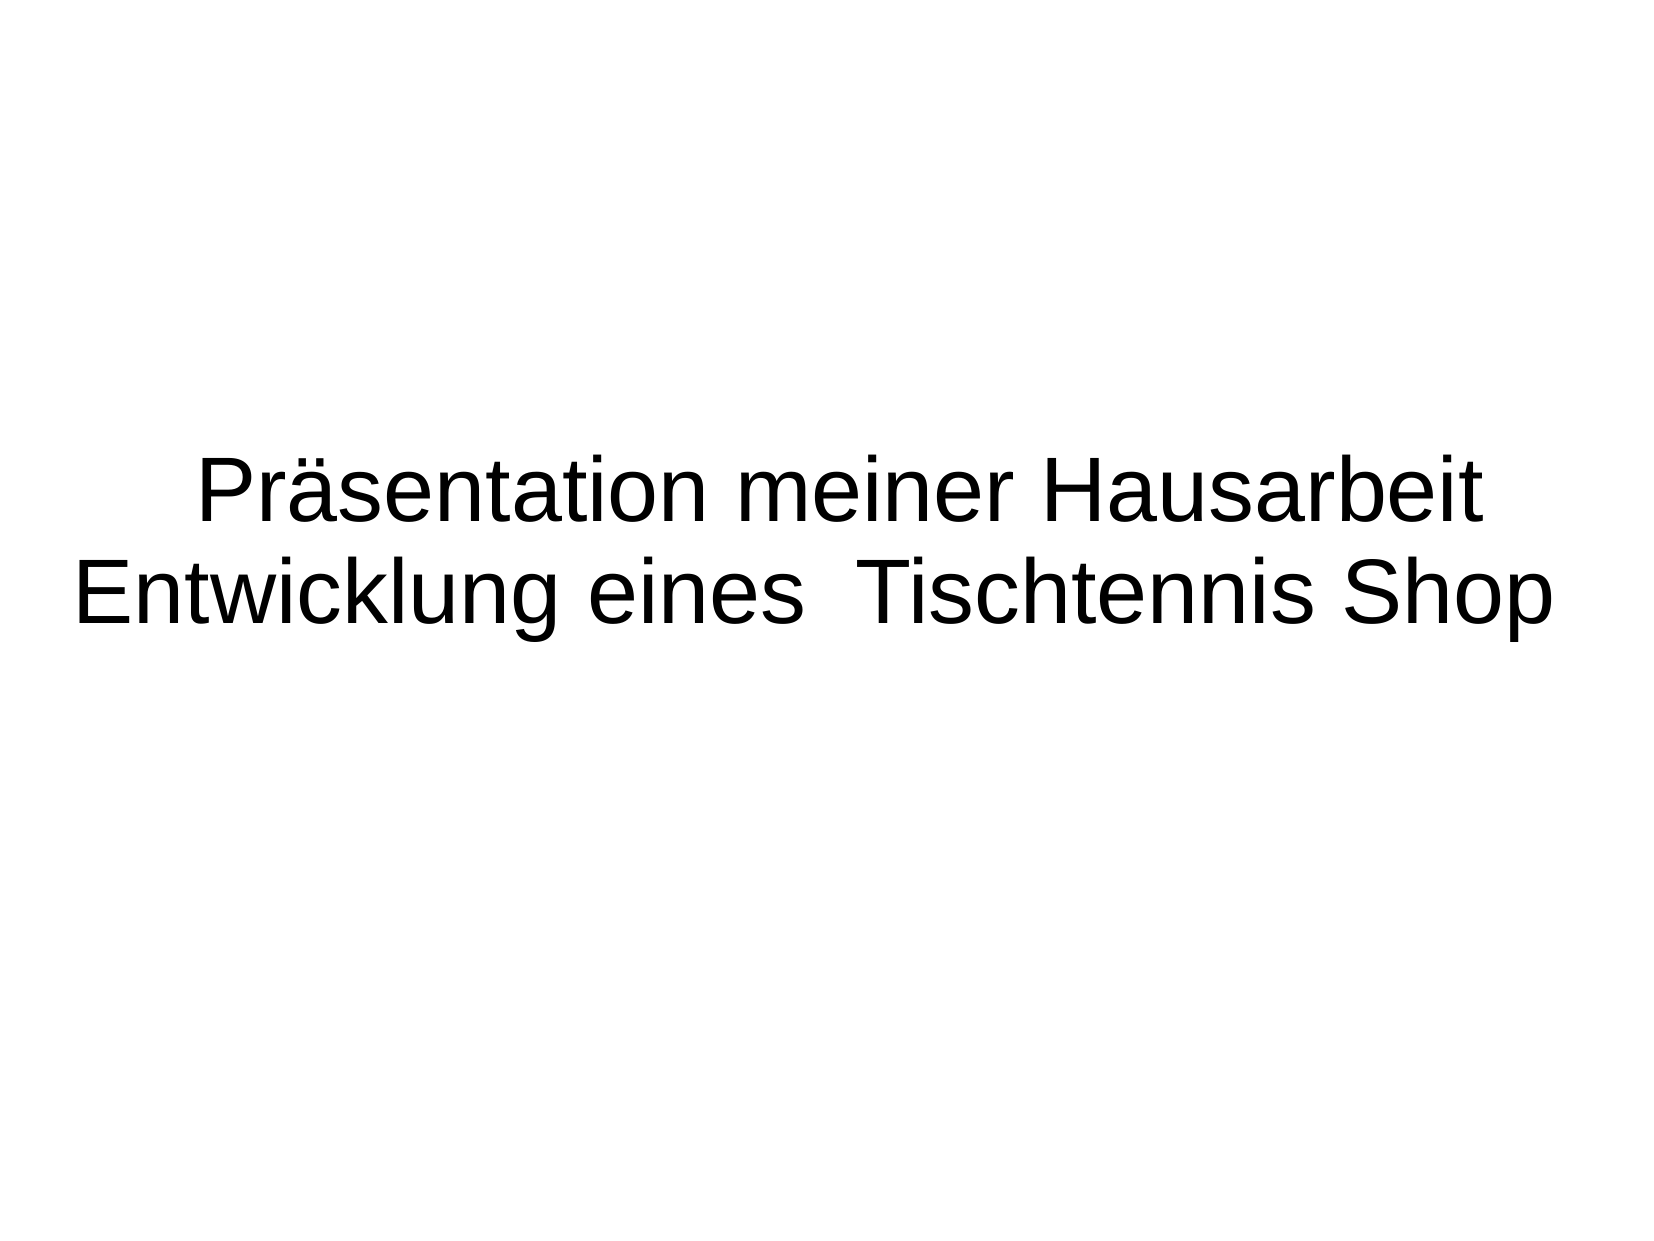

# Präsentation meiner Hausarbeit Entwicklung eines Tischtennis Shop